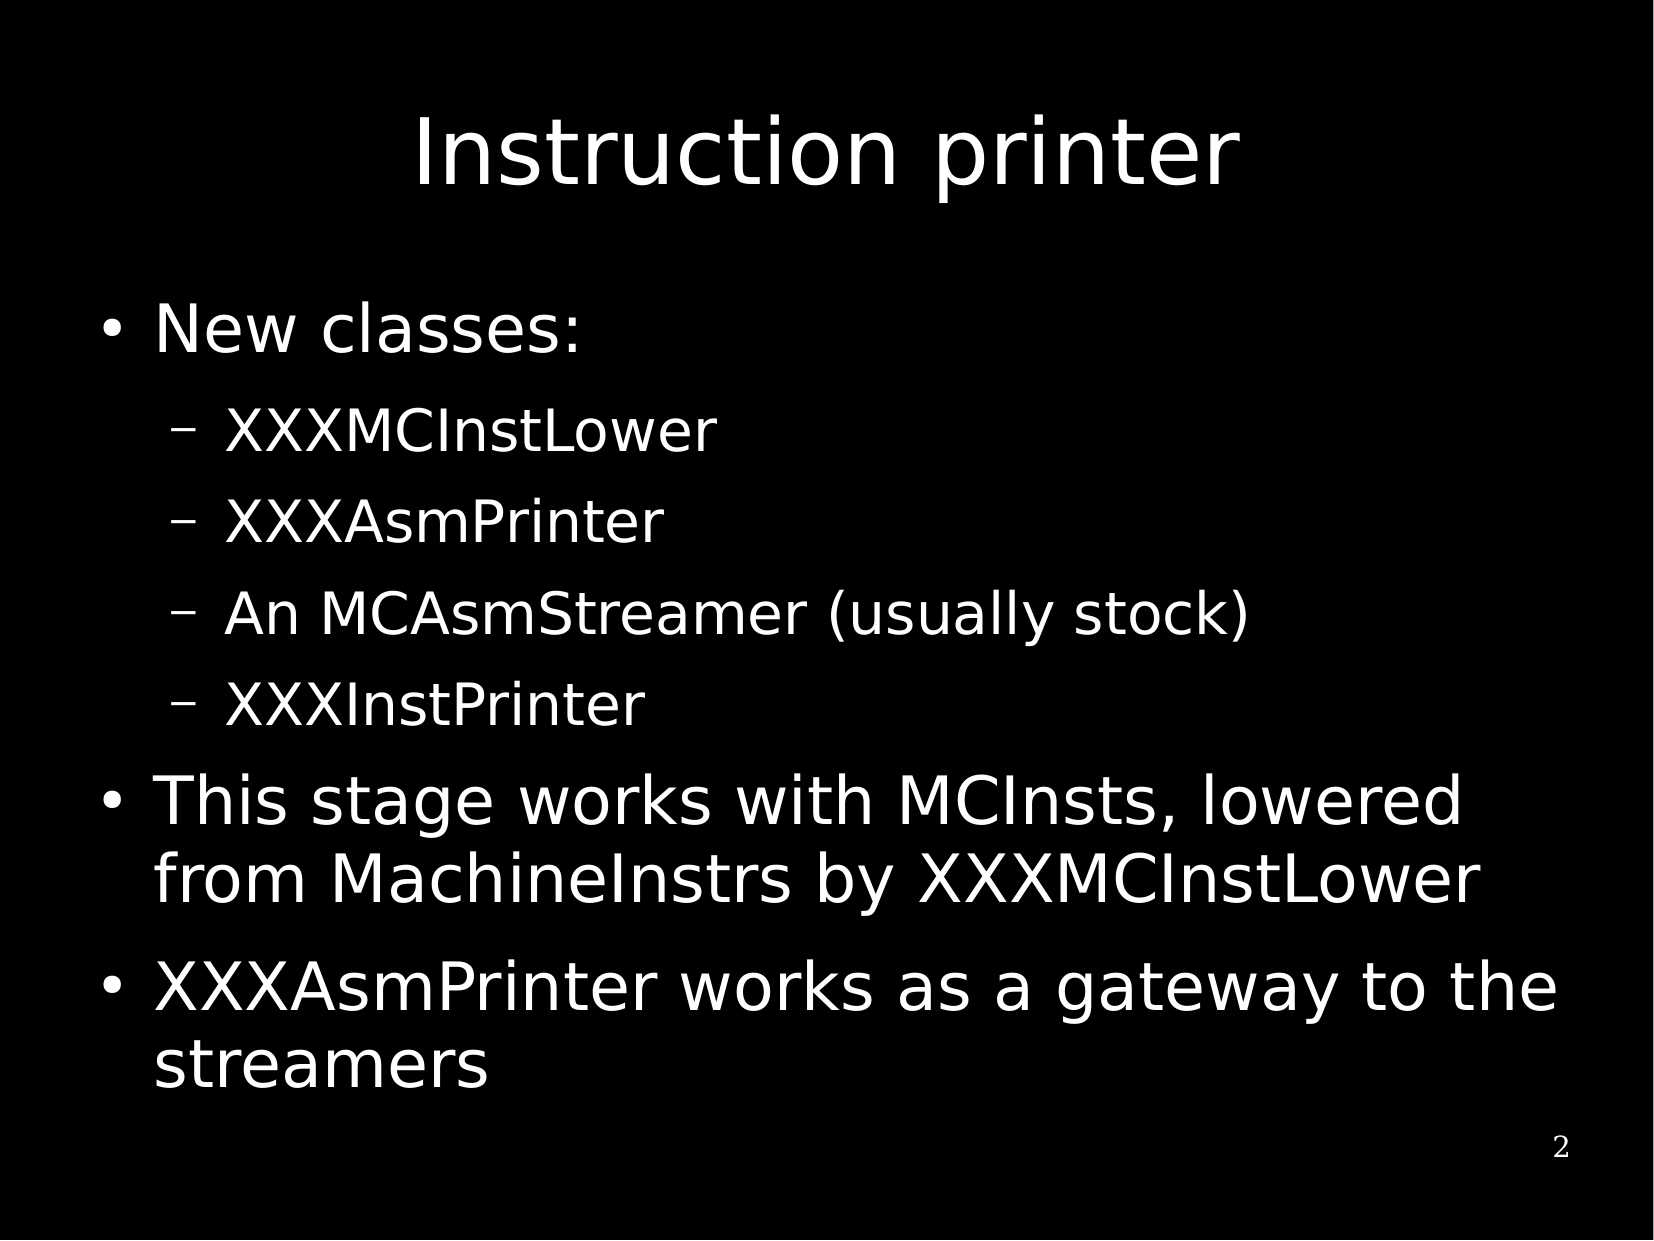

# Instruction printer
New classes:
XXXMCInstLower
XXXAsmPrinter
An MCAsmStreamer (usually stock)
XXXInstPrinter
This stage works with MCInsts, lowered from MachineInstrs by XXXMCInstLower
XXXAsmPrinter works as a gateway to the streamers
2